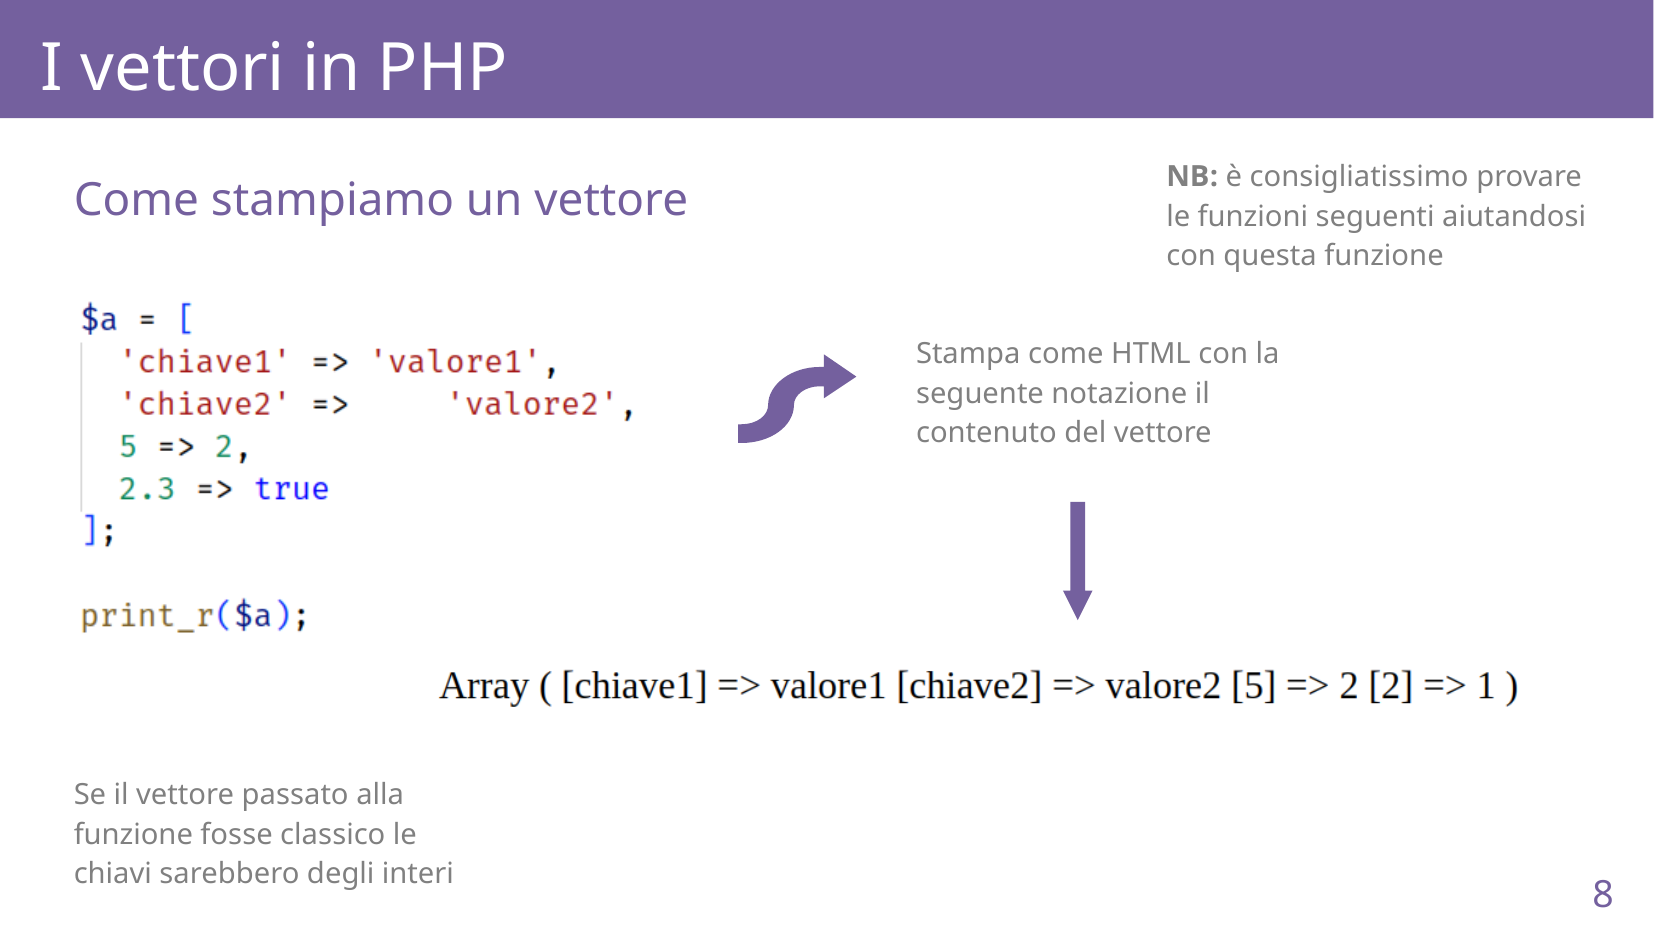

I vettori in PHP
NB: è consigliatissimo provare le funzioni seguenti aiutandosi con questa funzione
Come stampiamo un vettore
Stampa come HTML con la seguente notazione il contenuto del vettore
Se il vettore passato alla funzione fosse classico le chiavi sarebbero degli interi